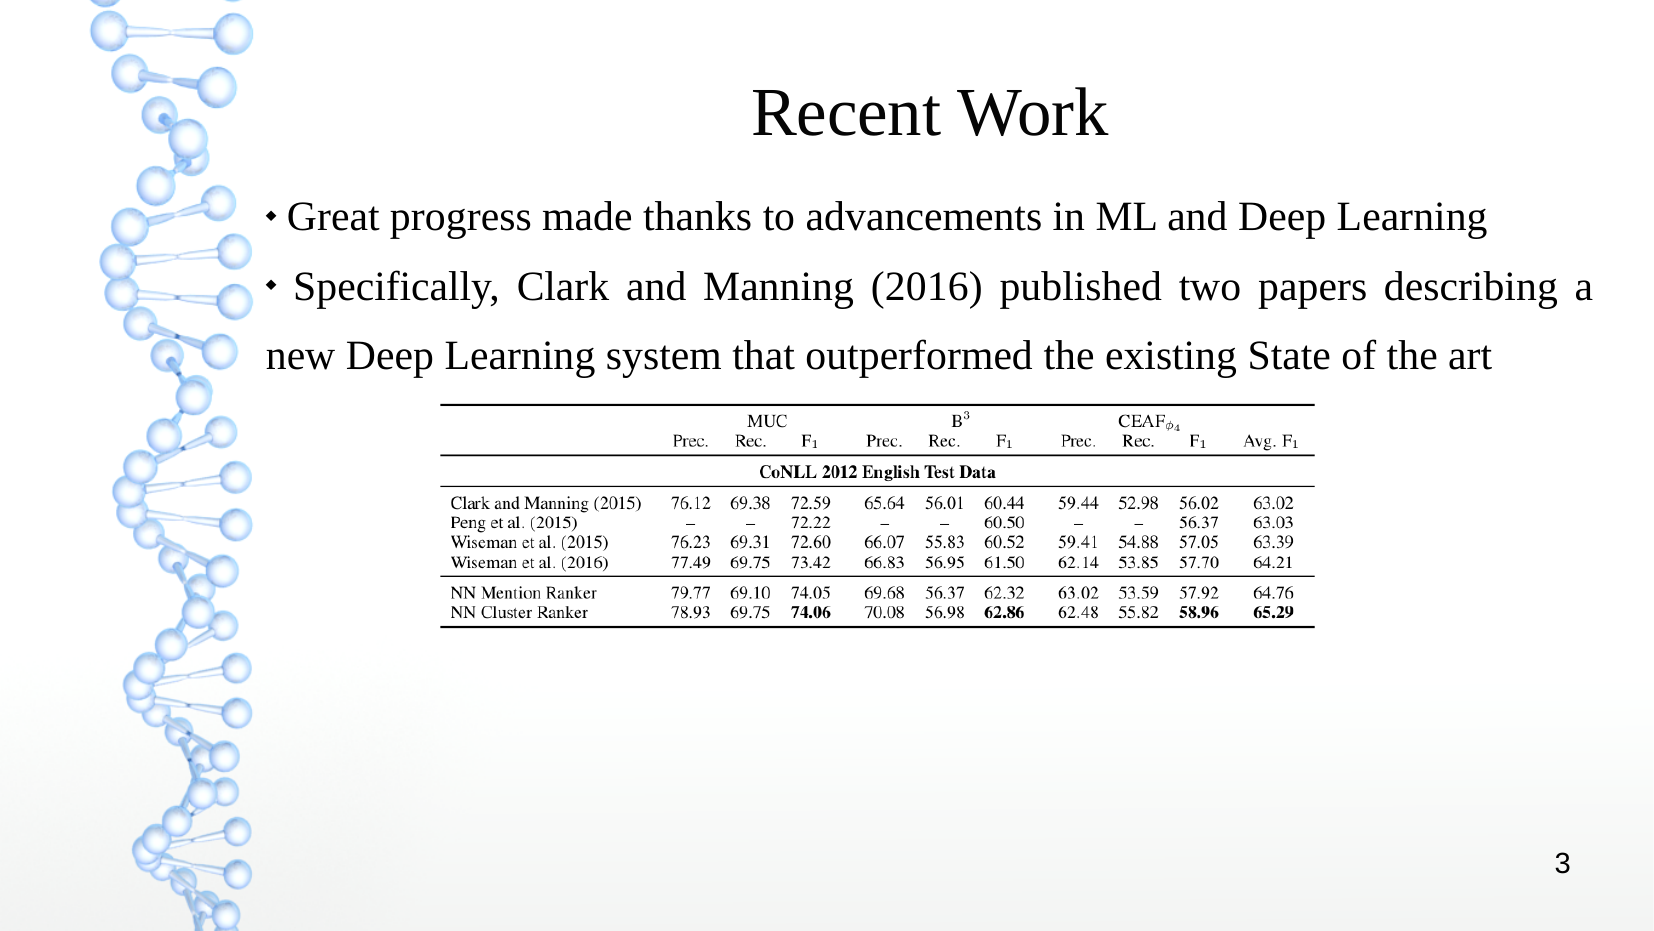

# Recent Work
 Great progress made thanks to advancements in ML and Deep Learning
 Specifically, Clark and Manning (2016) published two papers describing a new Deep Learning system that outperformed the existing State of the art
3